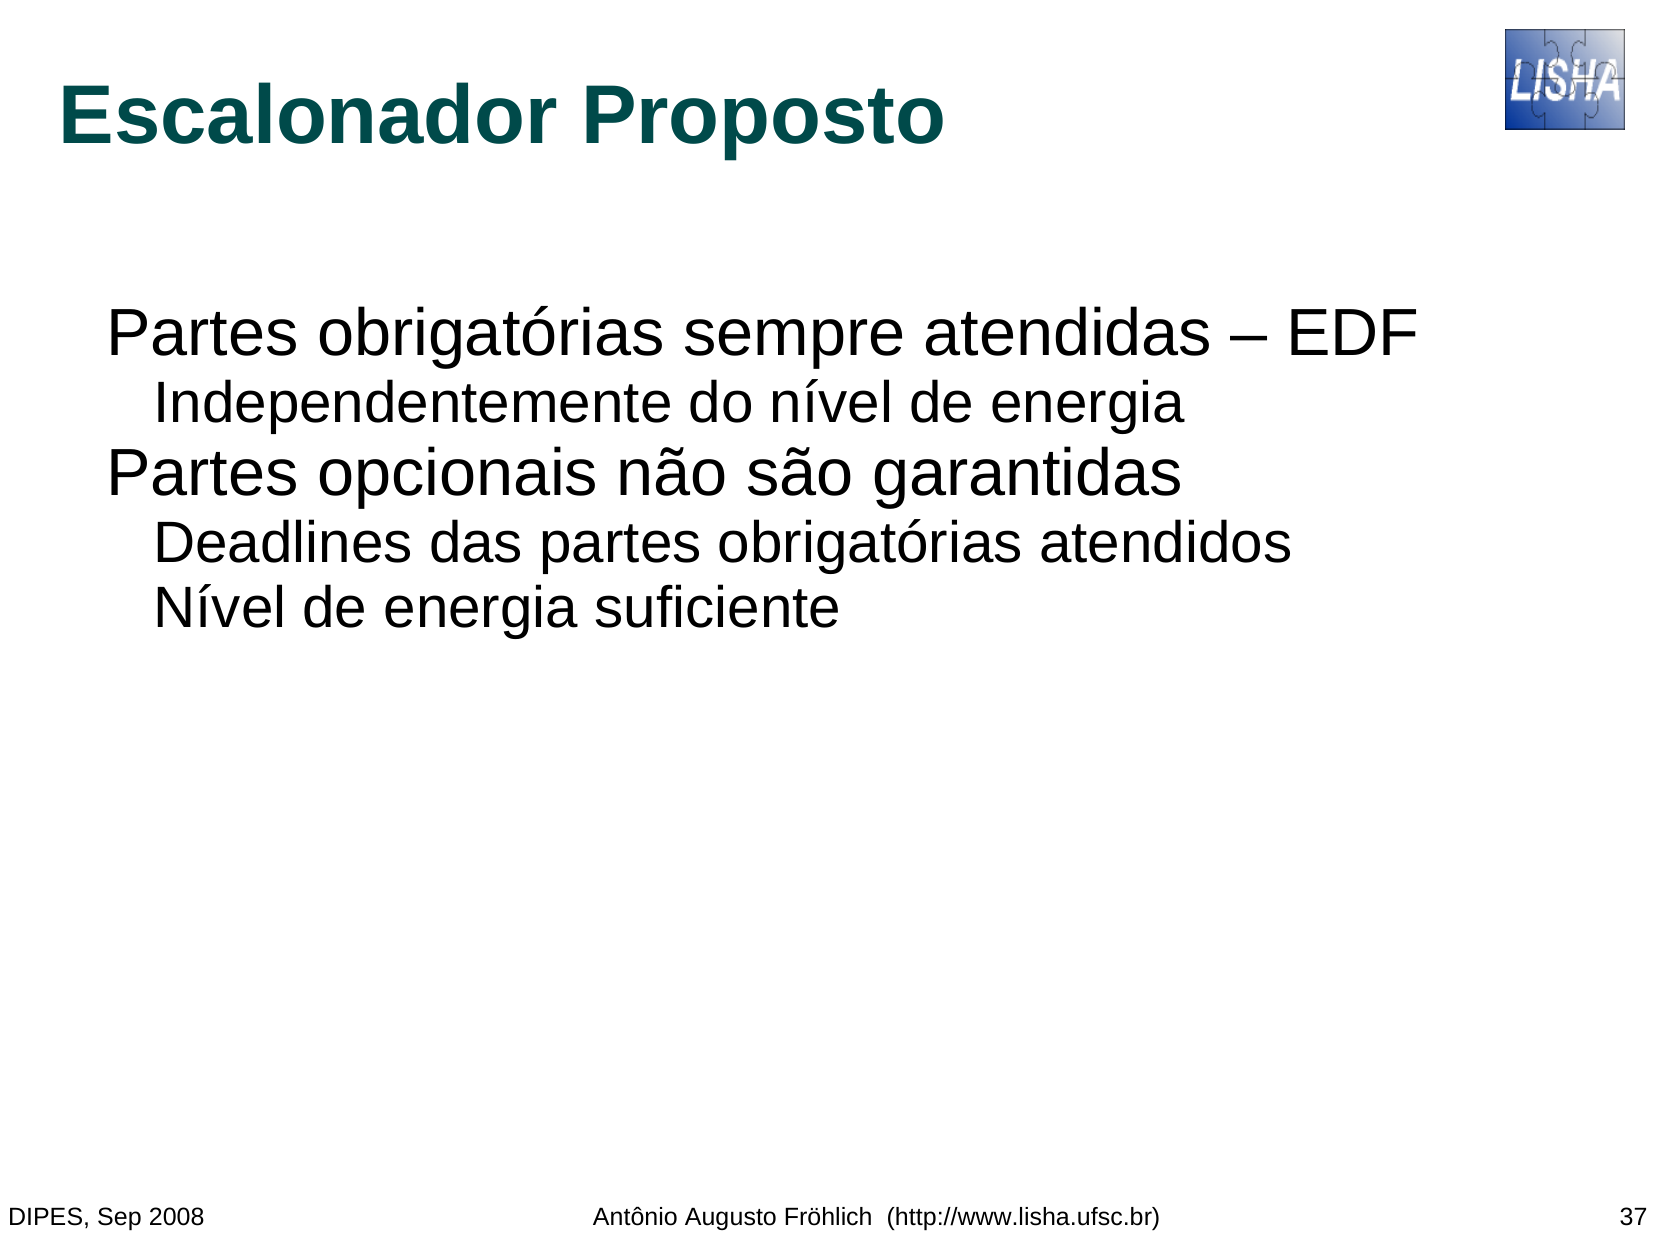

# Escalonador Proposto
Partes obrigatórias sempre atendidas – EDF
Independentemente do nível de energia
Partes opcionais não são garantidas
Deadlines das partes obrigatórias atendidos
Nível de energia suficiente